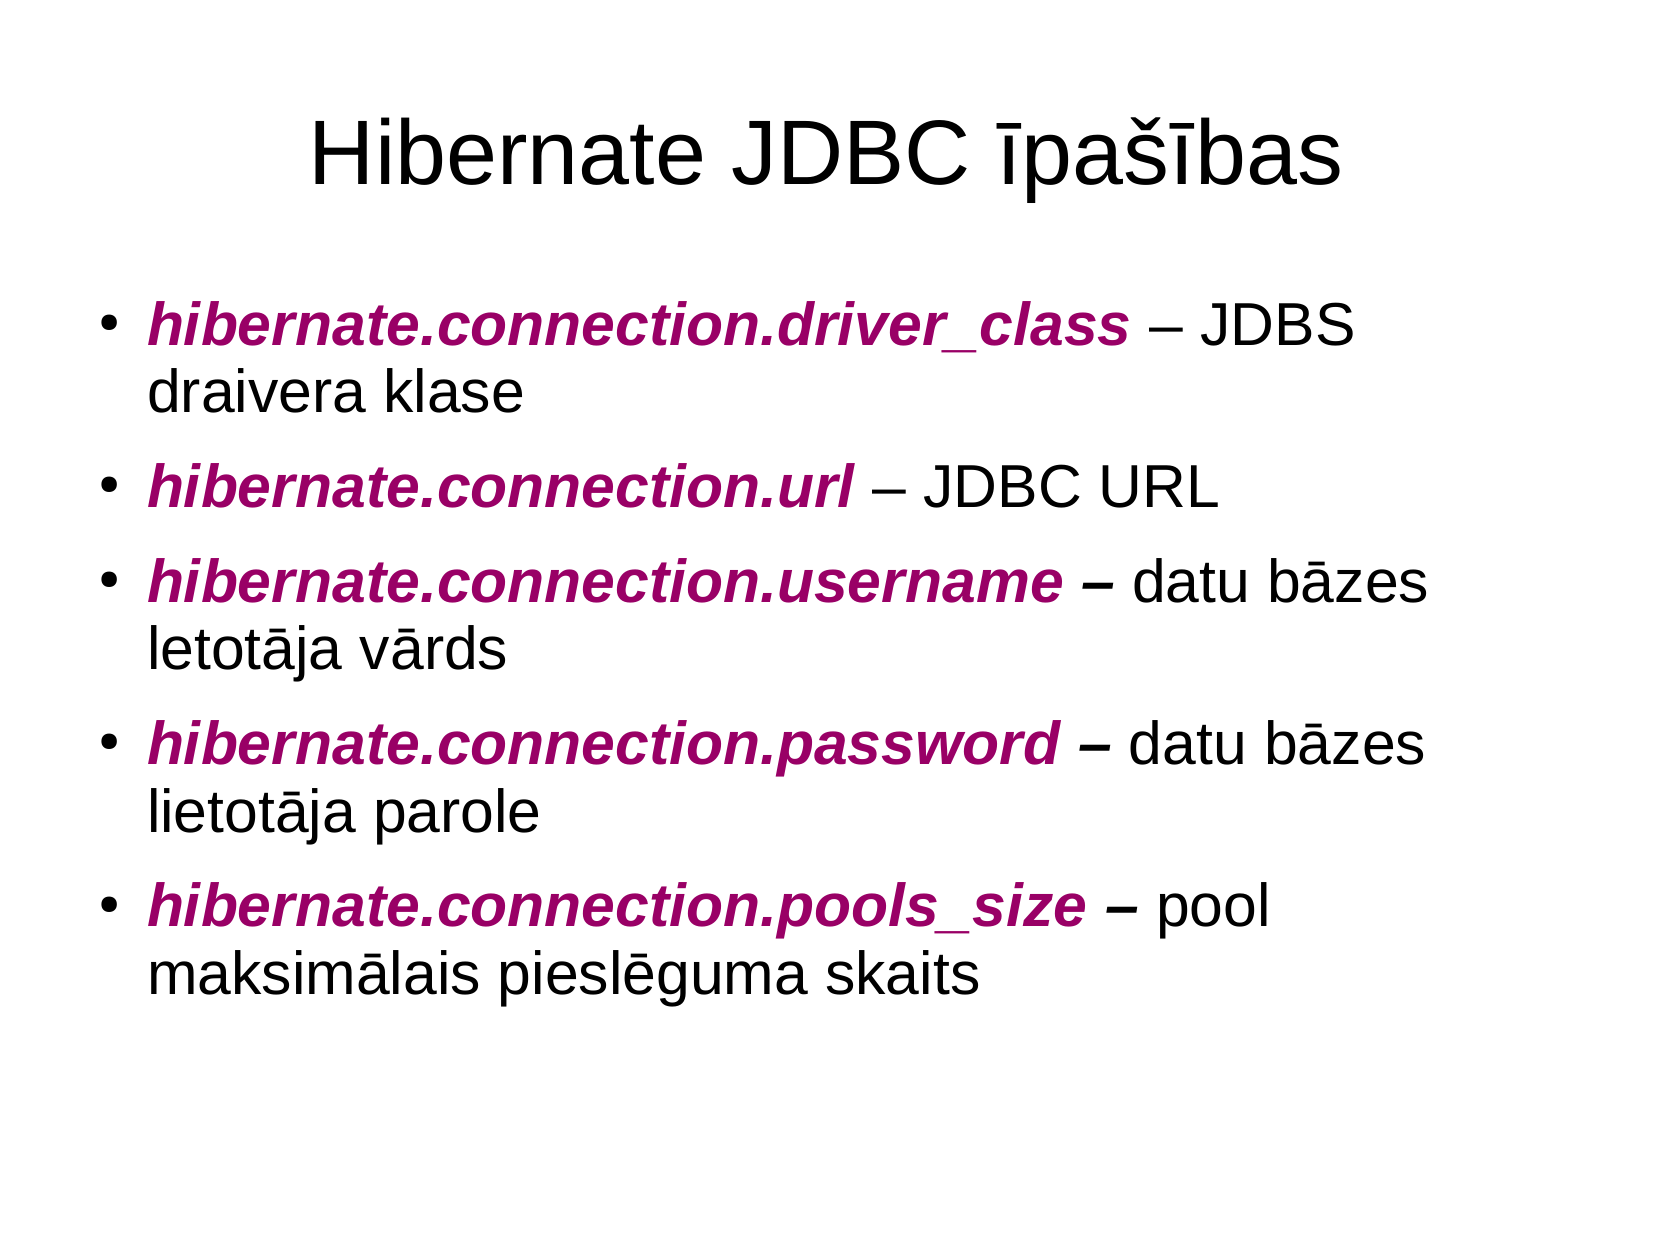

# Hibernate JDBC īpašības
hibernate.connection.driver_class – JDBS draivera klase
hibernate.connection.url – JDBC URL
hibernate.connection.username – datu bāzes letotāja vārds
hibernate.connection.password – datu bāzes lietotāja parole
hibernate.connection.pools_size – pool maksimālais pieslēguma skaits